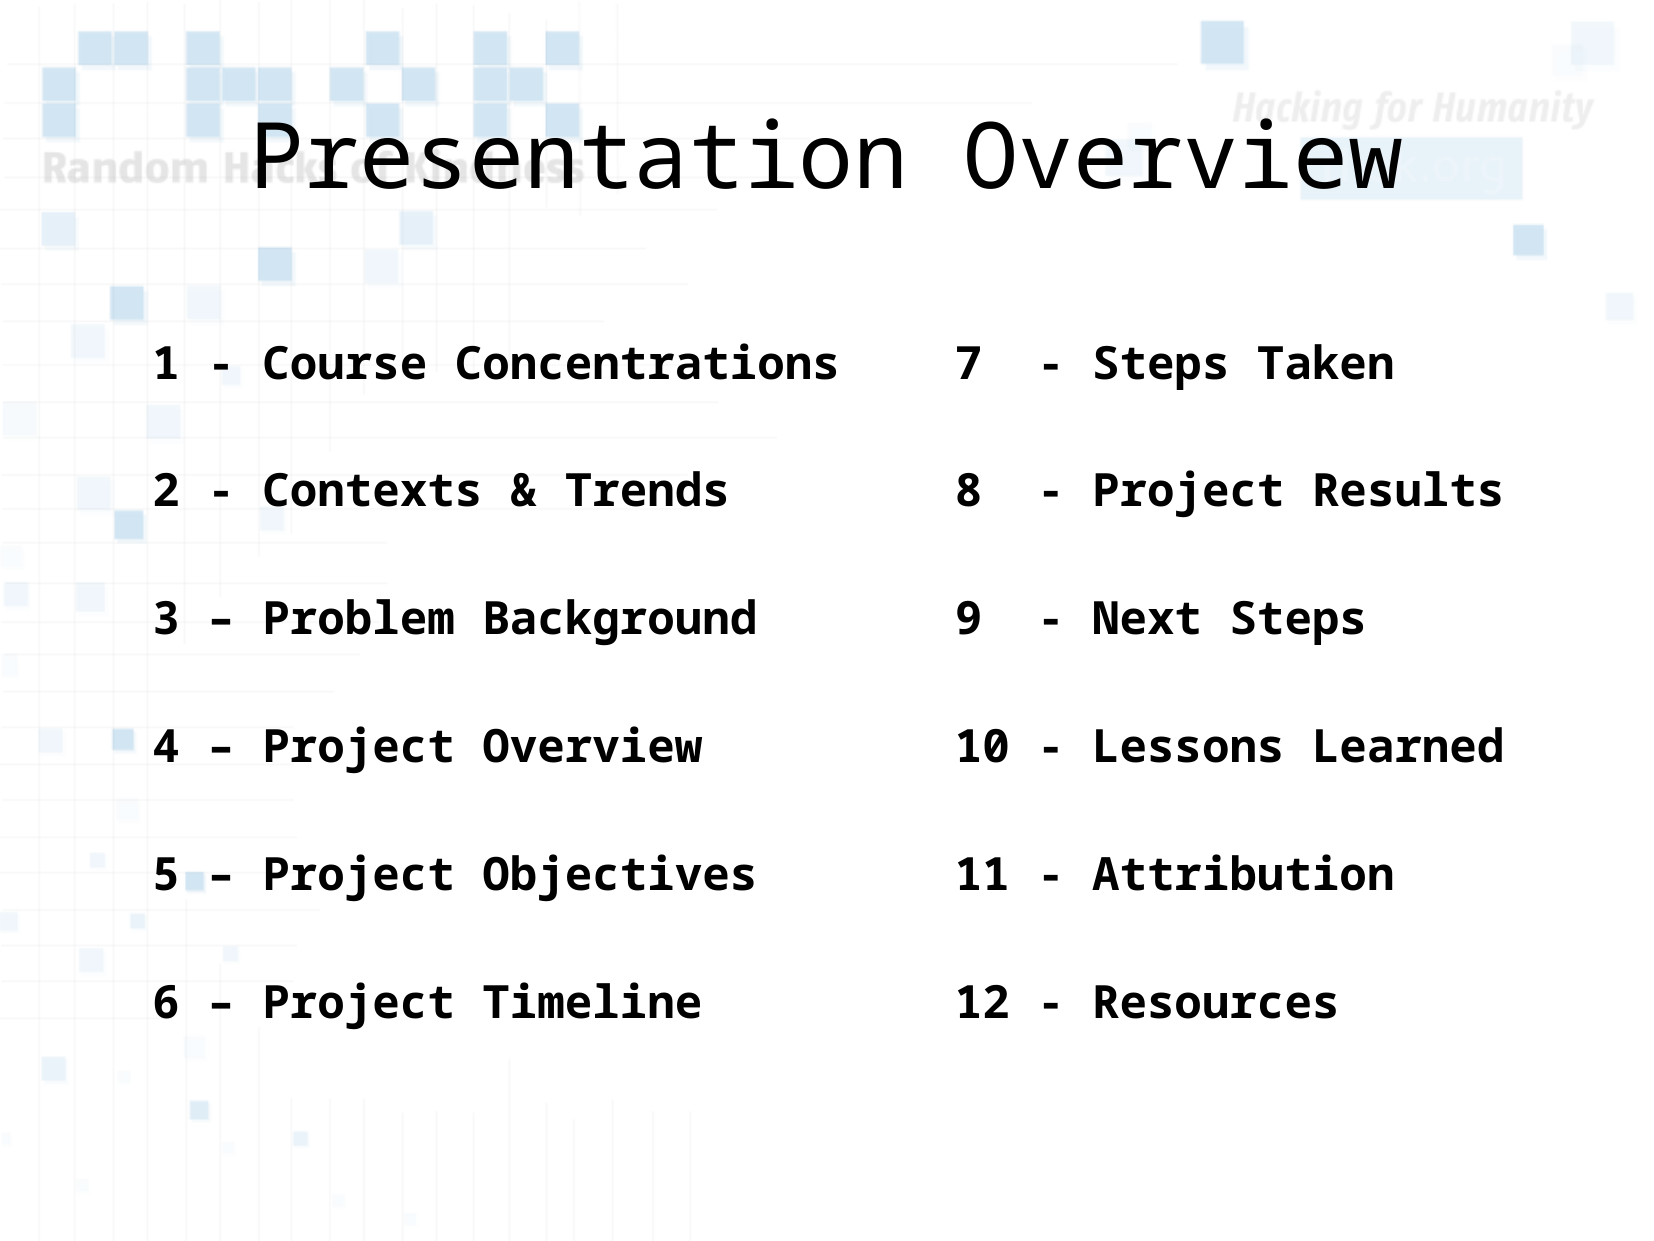

# Presentation Overview
| 1 - Course Concentrations | 7 - Steps Taken |
| --- | --- |
| 2 - Contexts & Trends | 8 - Project Results |
| 3 – Problem Background | 9 - Next Steps |
| 4 – Project Overview | 10 - Lessons Learned |
| 5 – Project Objectives | 11 - Attribution |
| 6 – Project Timeline | 12 - Resources |